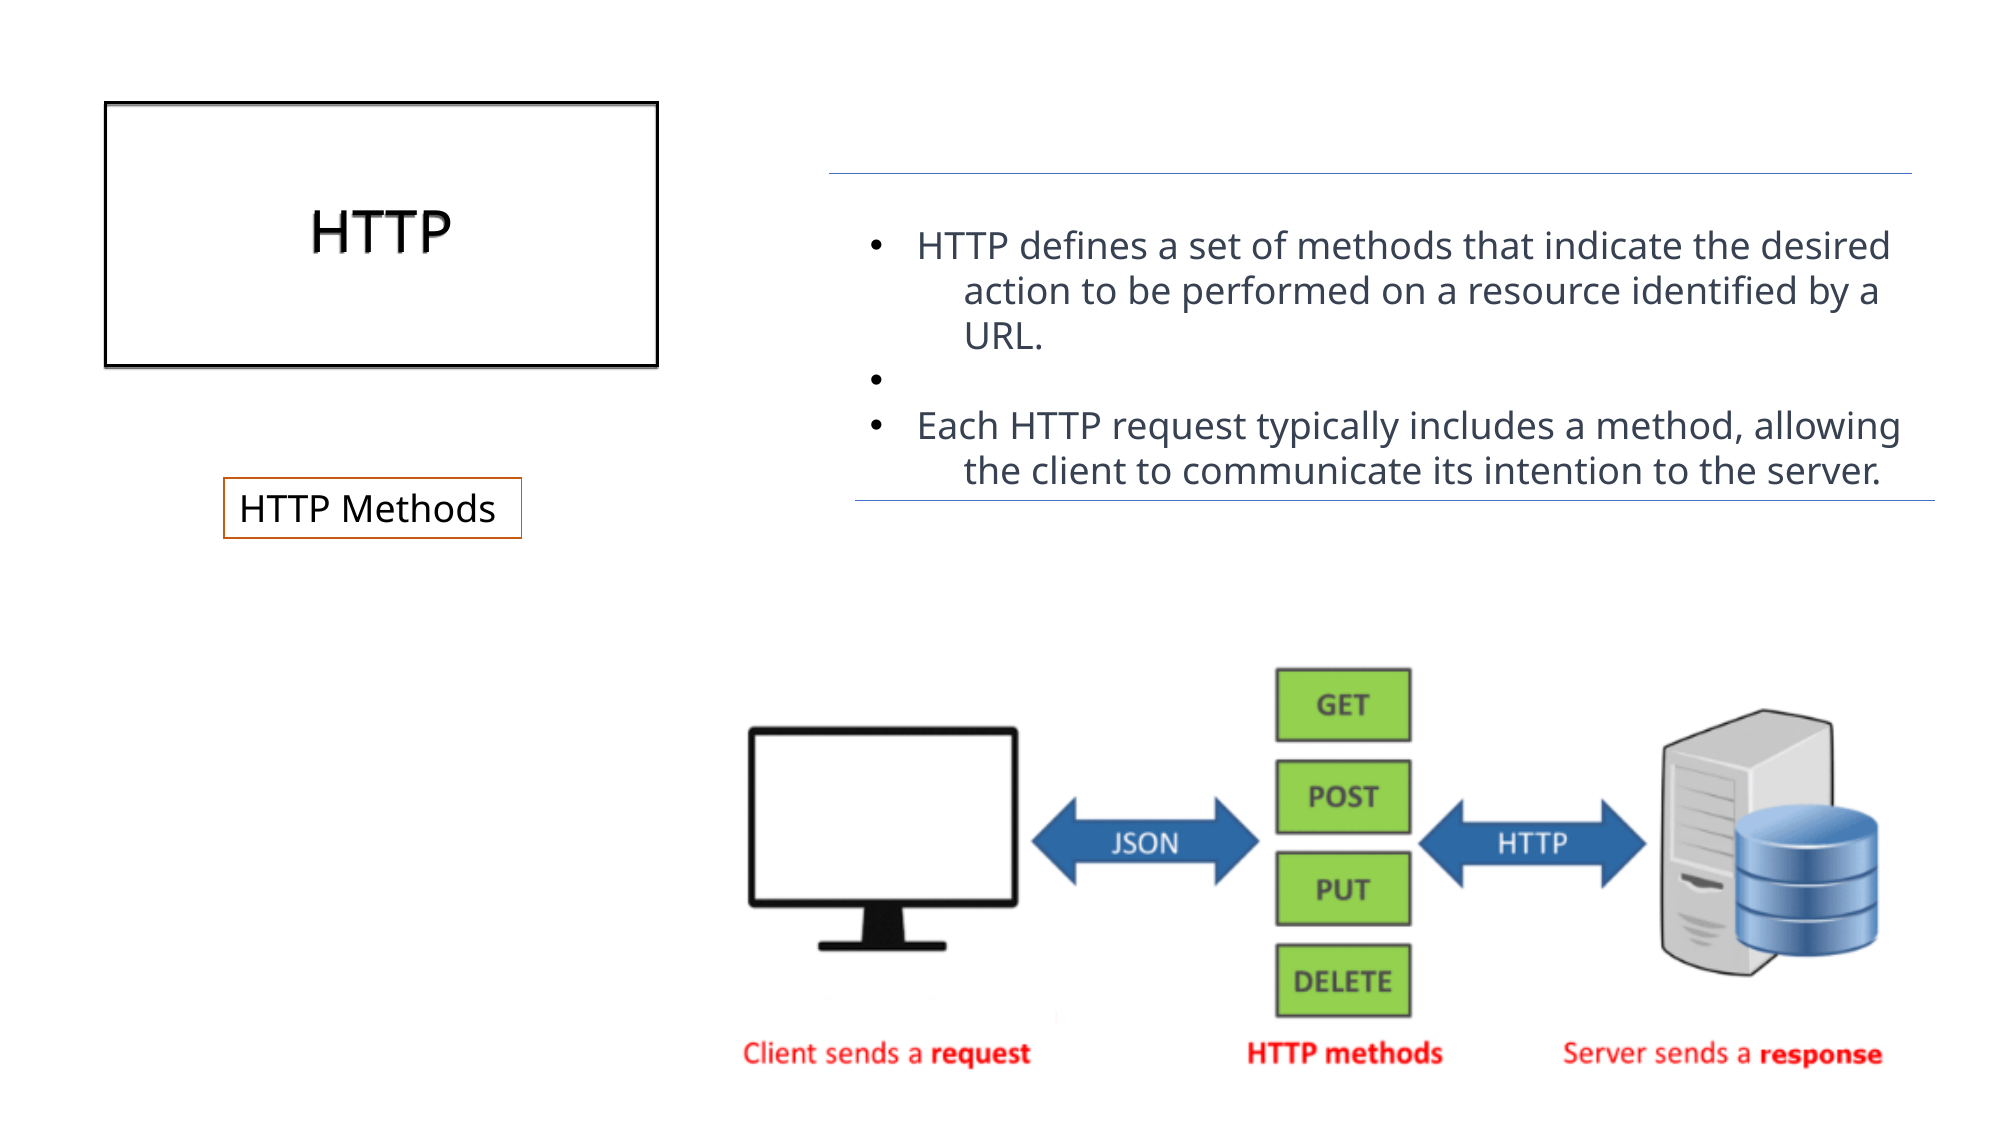

# HTTP
HTTP defines a set of methods that indicate the desired action to be performed on a resource identified by a URL.
Each HTTP request typically includes a method, allowing the client to communicate its intention to the server.
HTTP Methods